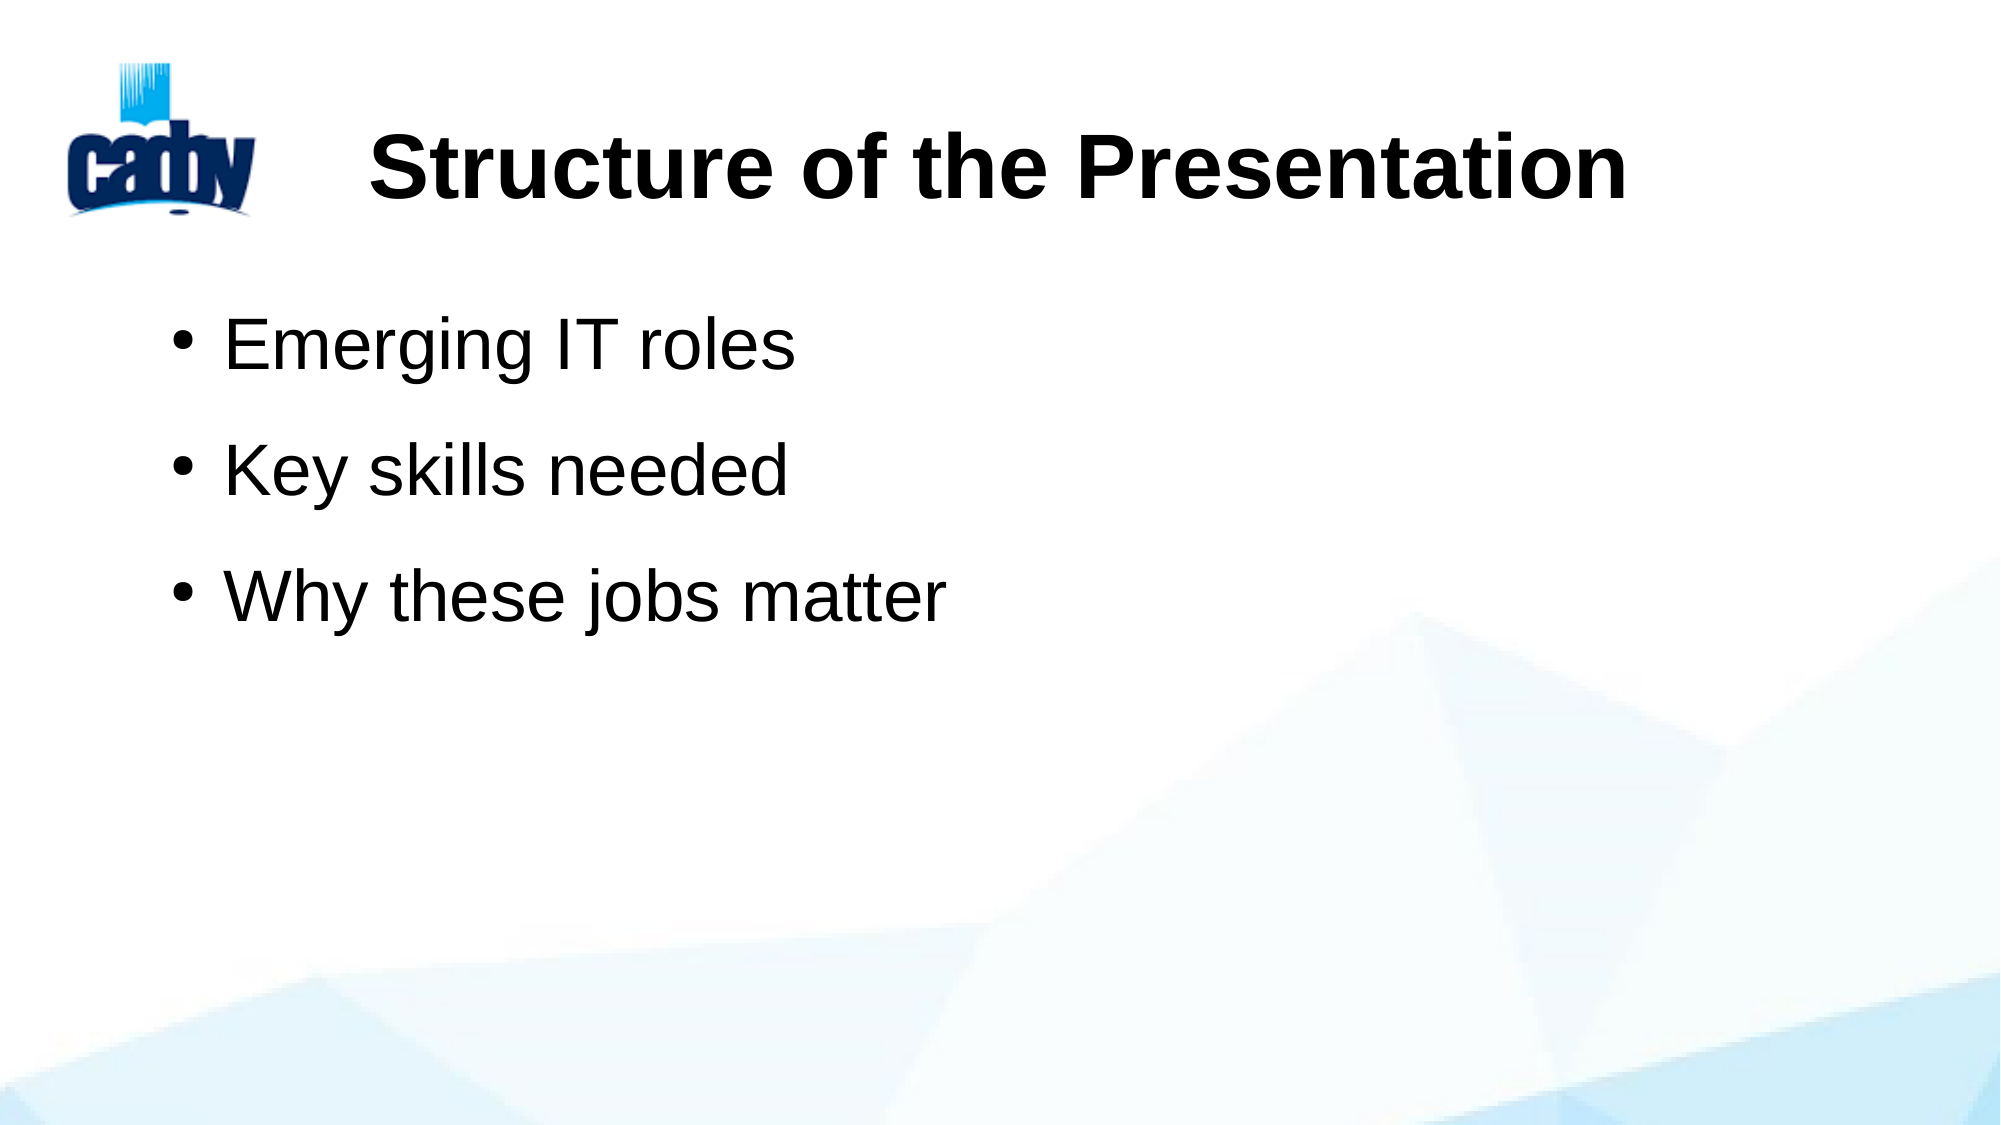

# Structure of the Presentation
Emerging IT roles
Key skills needed
Why these jobs matter